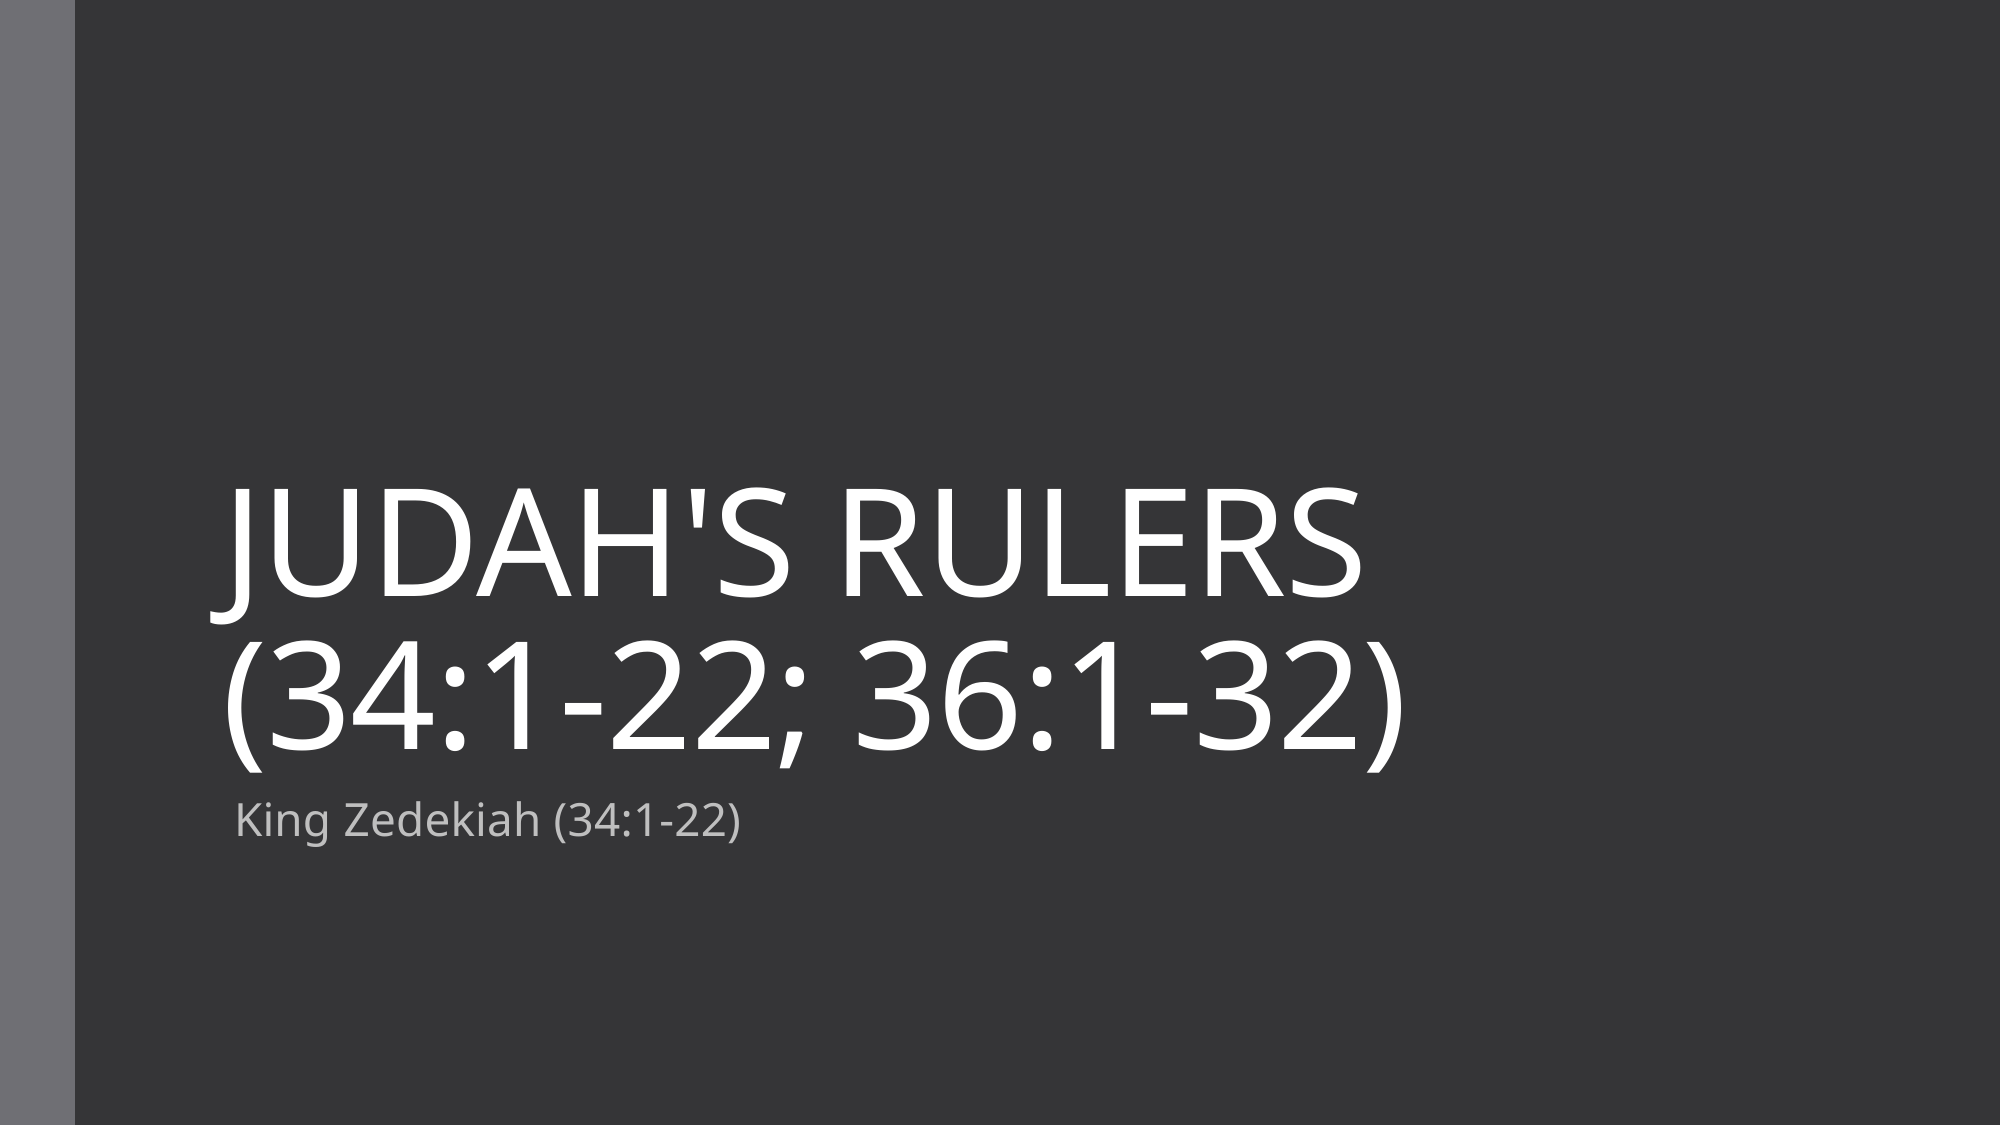

# JUDAH'S RULERS (34:1-22; 36:1-32)
 King Zedekiah (34:1-22)